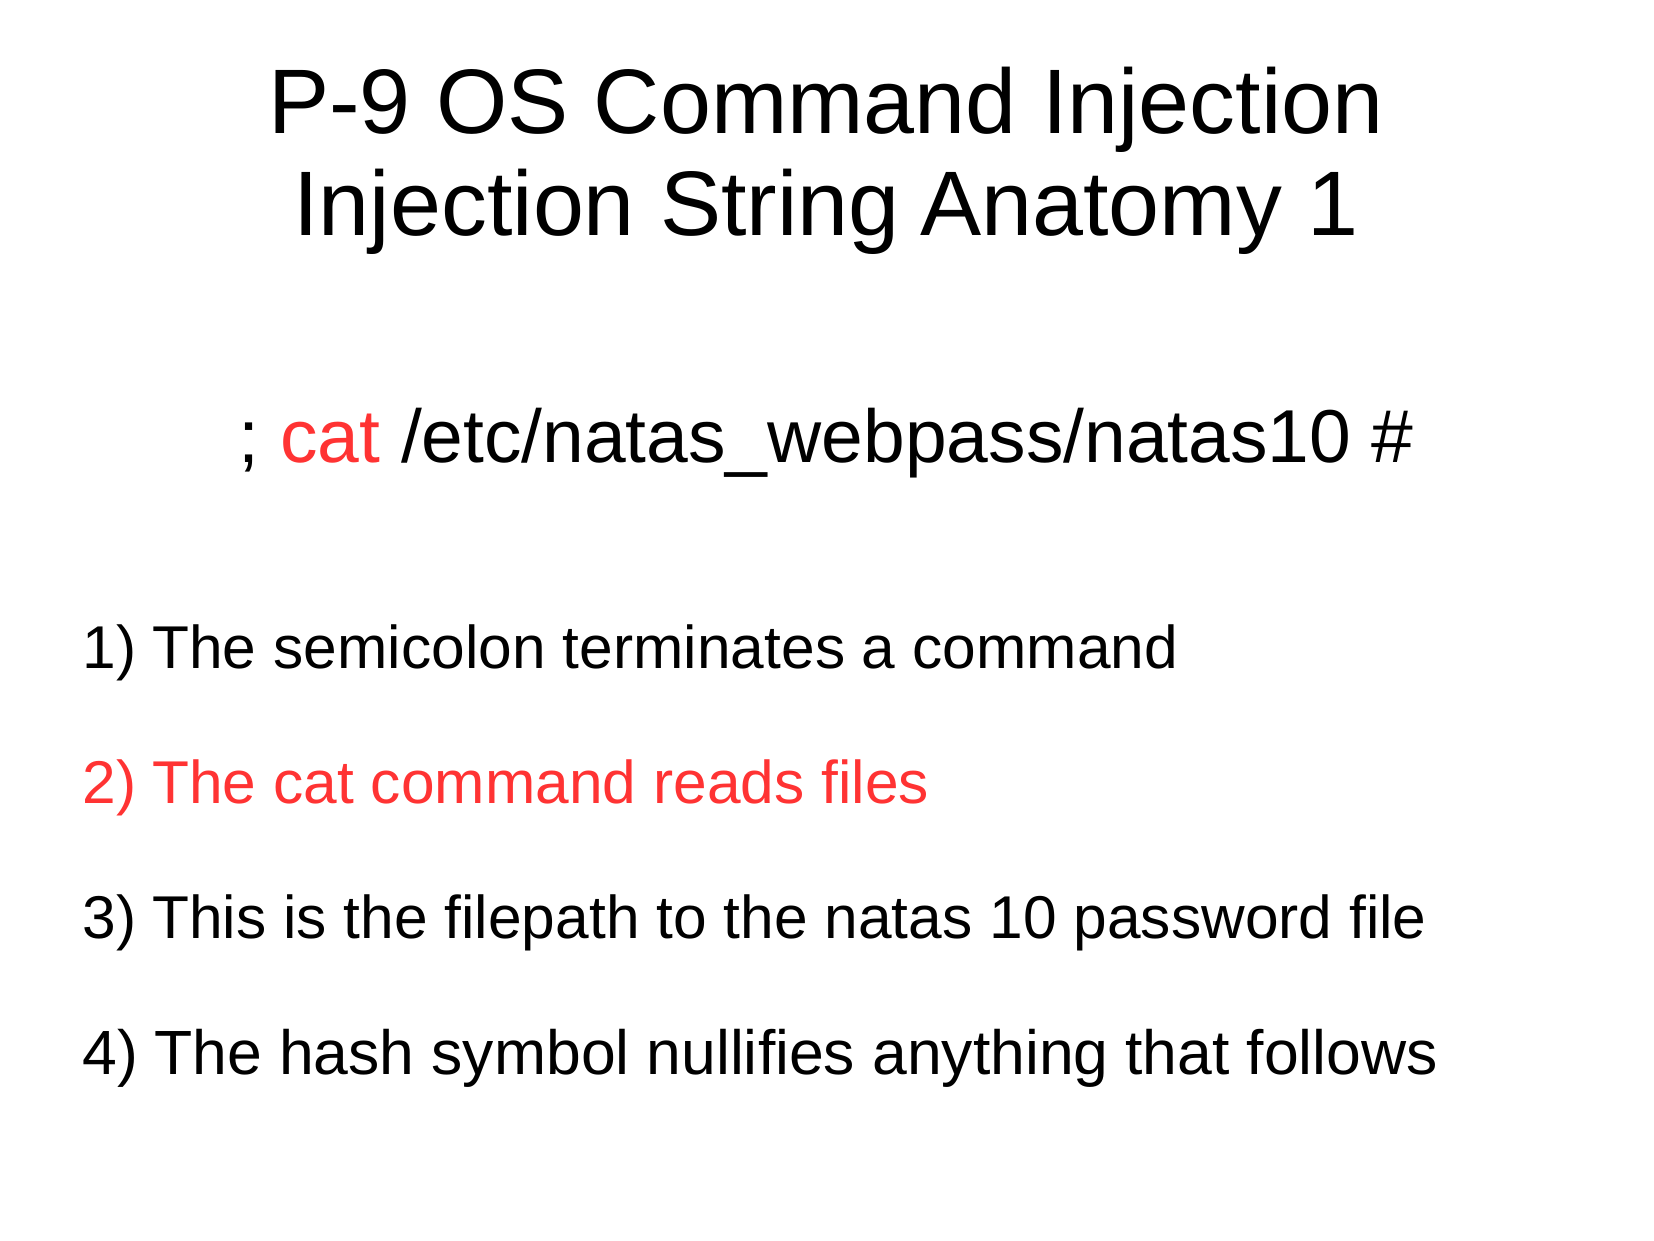

# P-9 OS Command Injection Injection String Anatomy 1
; cat /etc/natas_webpass/natas10 #
1) The semicolon terminates a command
2) The cat command reads files
3) This is the filepath to the natas 10 password file
4) The hash symbol nullifies anything that follows